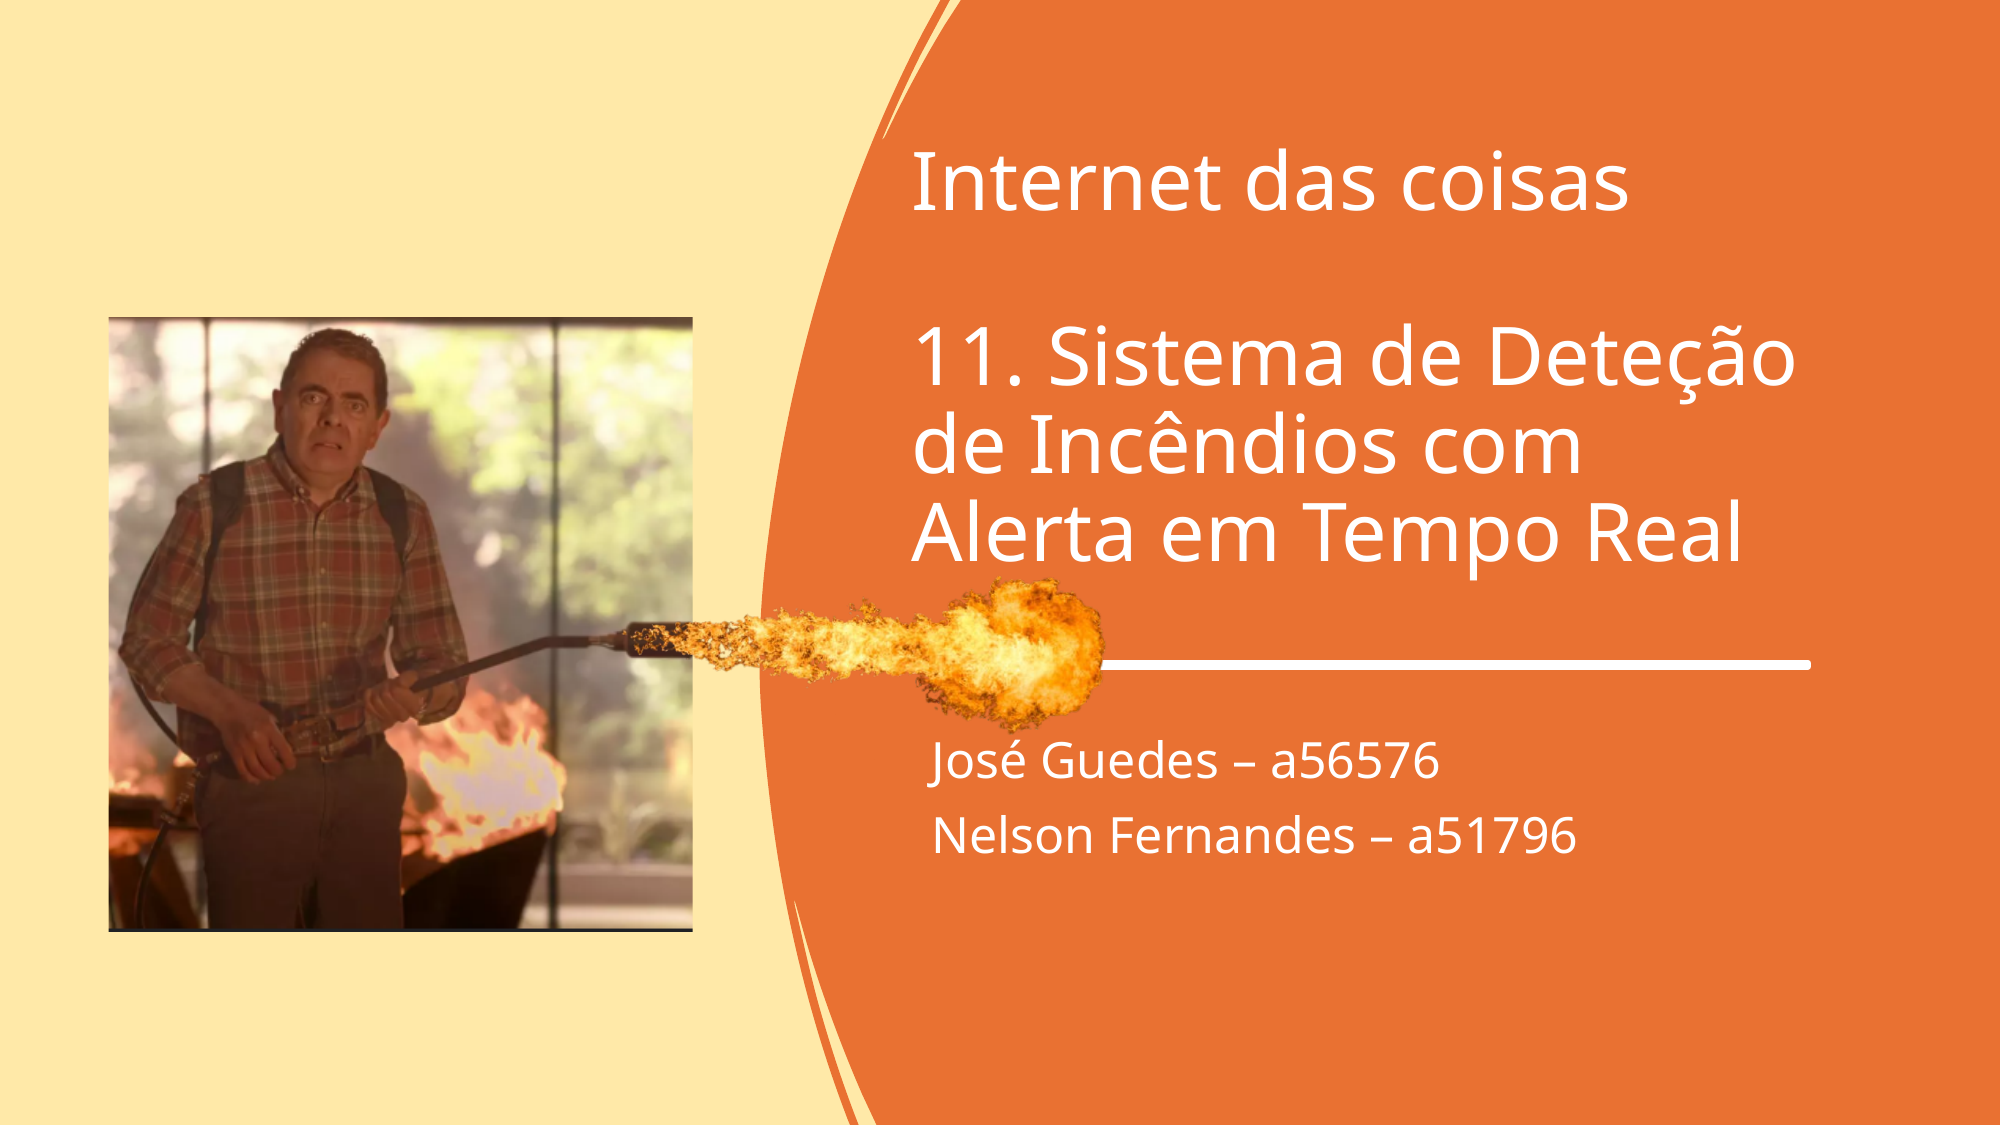

# Internet das coisas 11. Sistema de Deteção de Incêndios com Alerta em Tempo Real
José Guedes – a56576
Nelson Fernandes – a51796